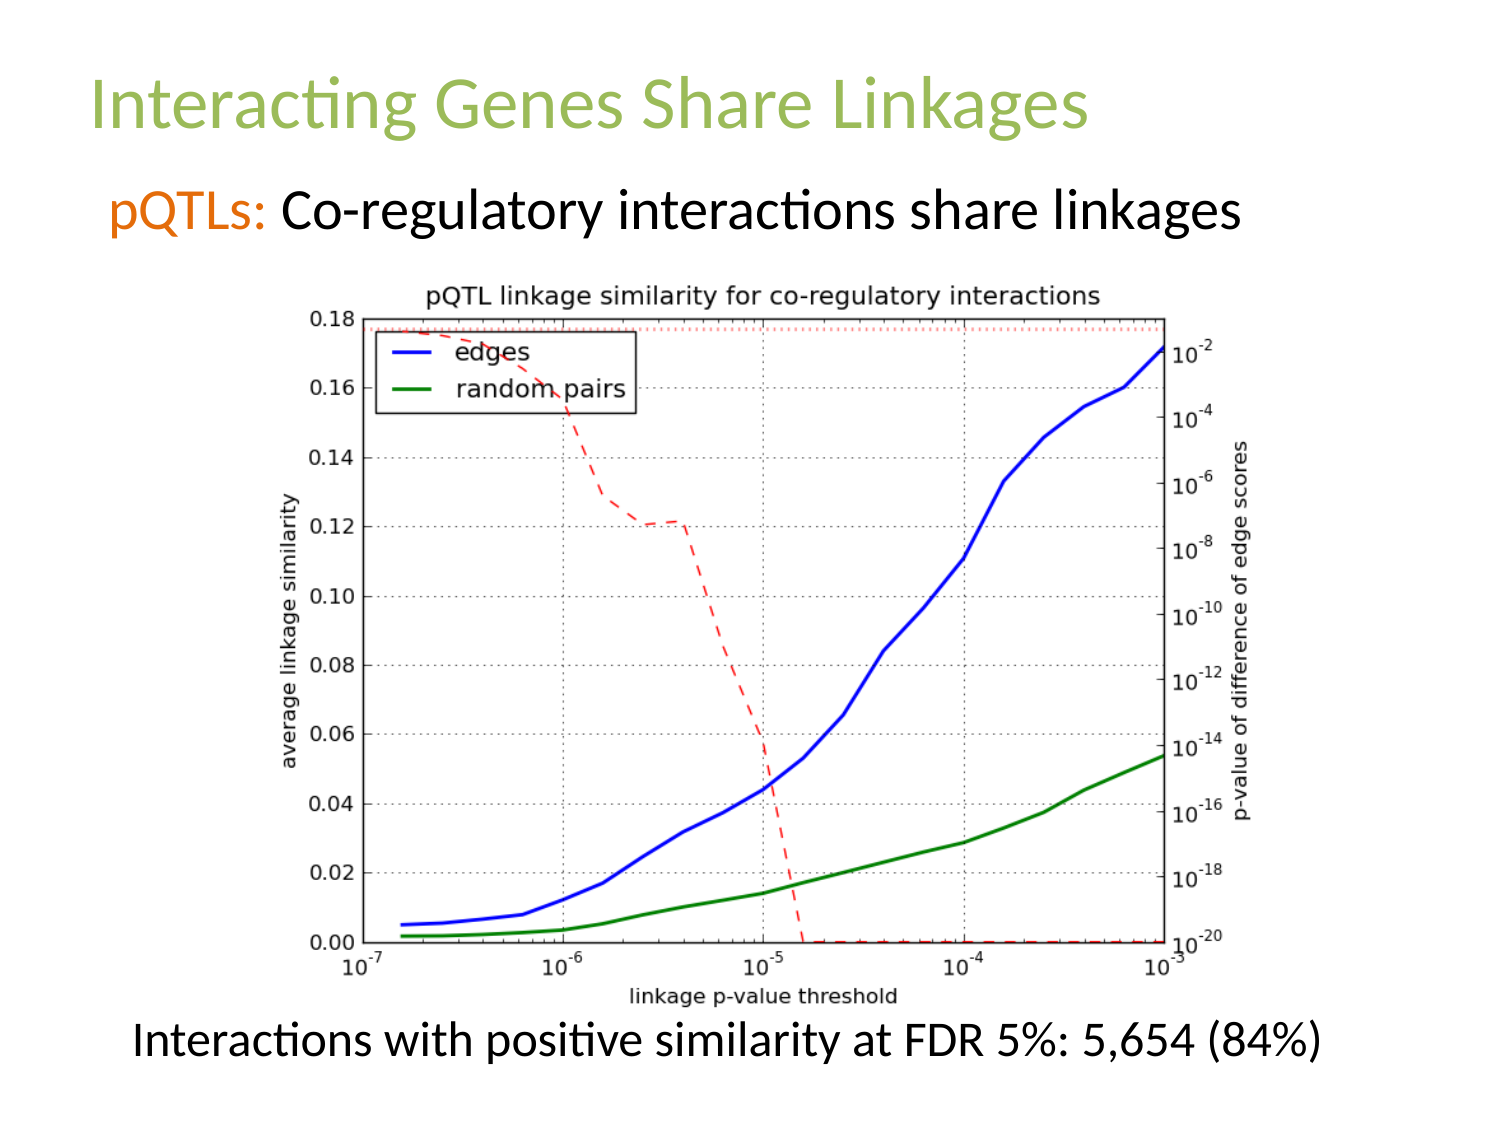

Interacting Genes Share Linkages
pQTLs: Co-regulatory interactions share linkages
Interactions with positive similarity at FDR 5%: 5,654 (84%)